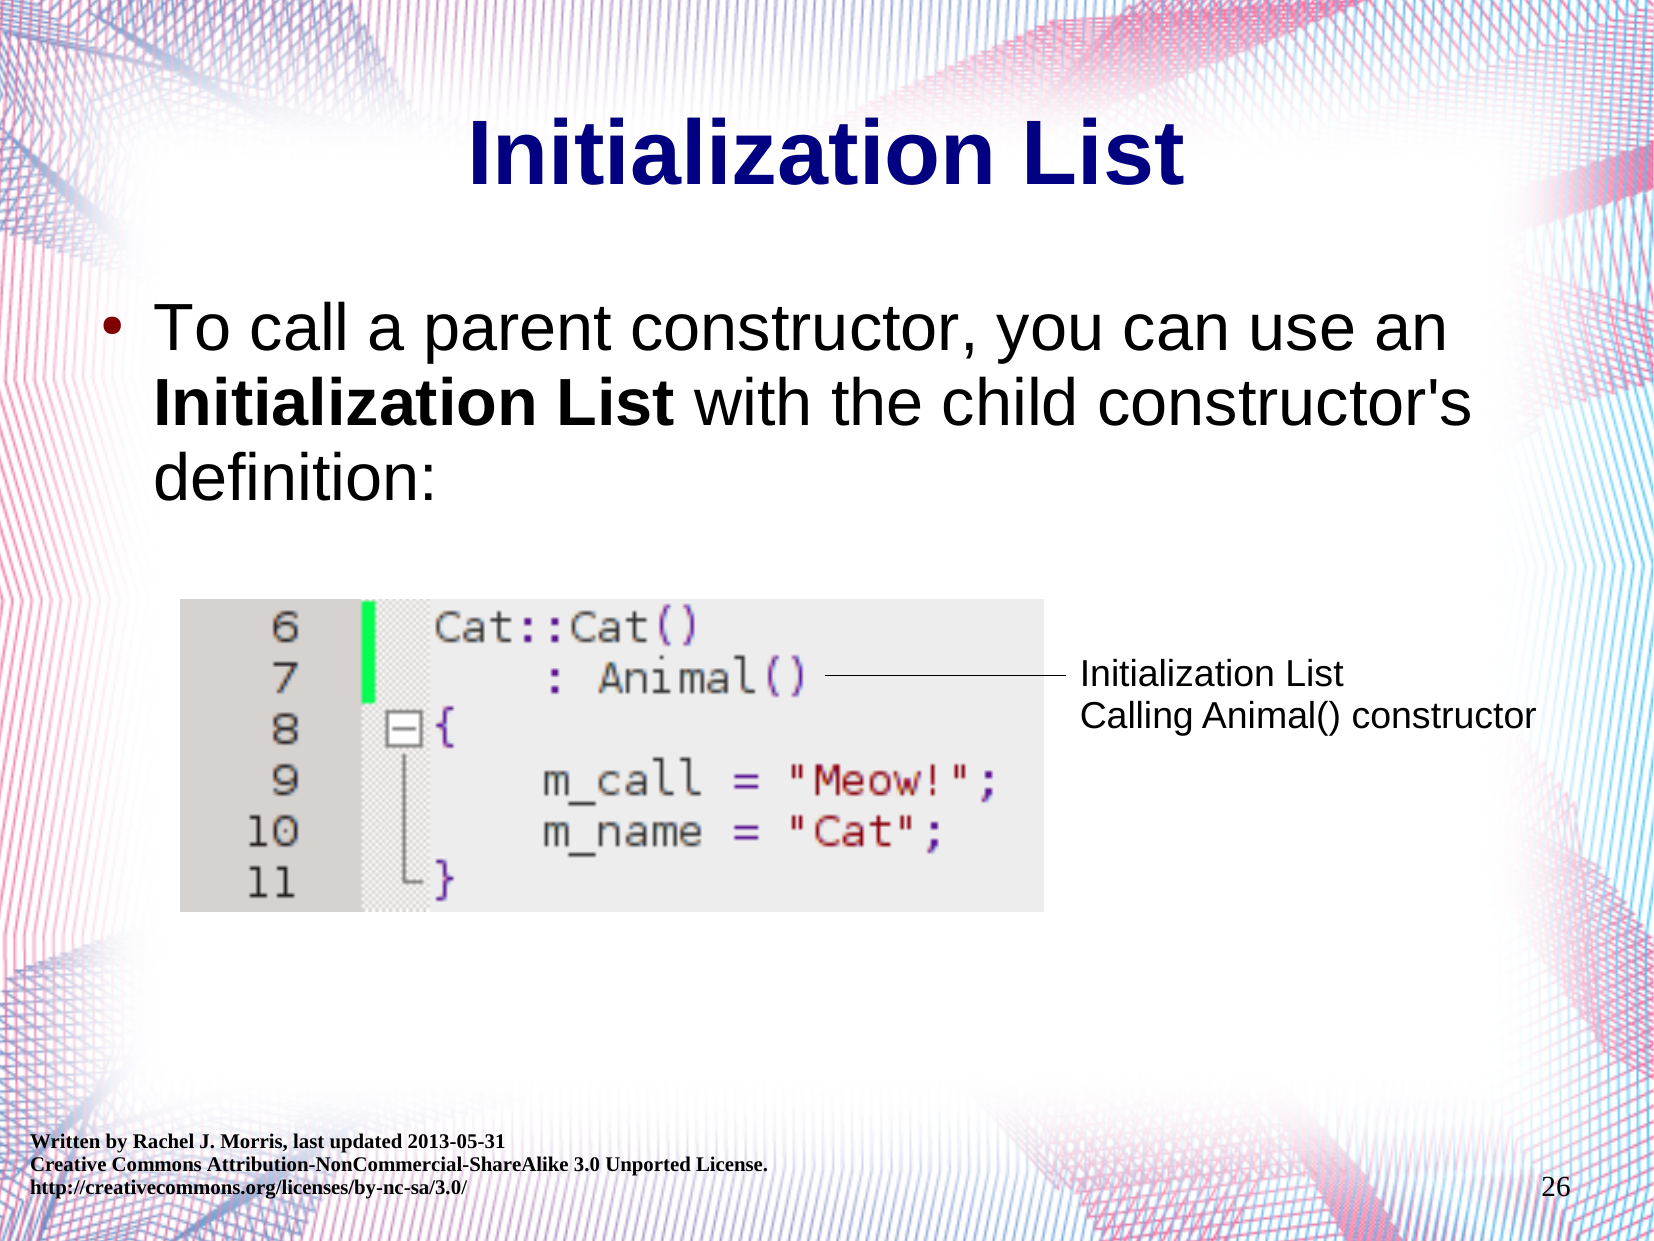

# Initialization List
To call a parent constructor, you can use an Initialization List with the child constructor's definition:
Initialization List
Calling Animal() constructor
26